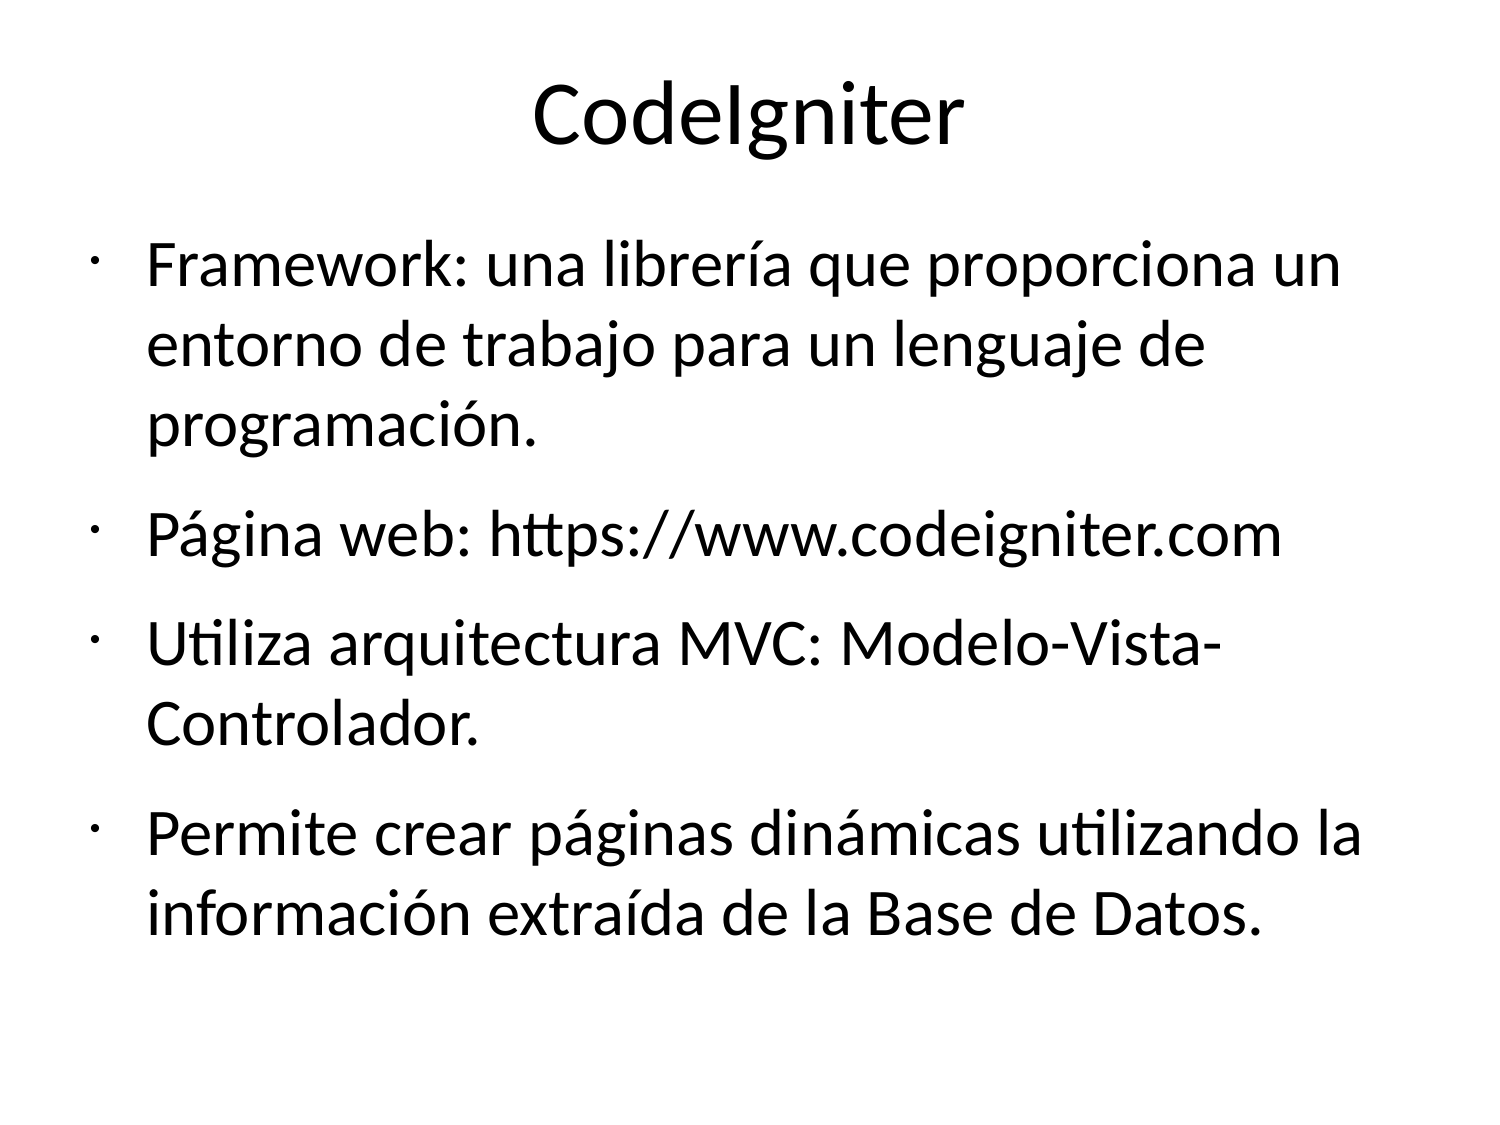

# CodeIgniter
Framework: una librería que proporciona un entorno de trabajo para un lenguaje de programación.
Página web: https://www.codeigniter.com
Utiliza arquitectura MVC: Modelo-Vista-Controlador.
Permite crear páginas dinámicas utilizando la información extraída de la Base de Datos.